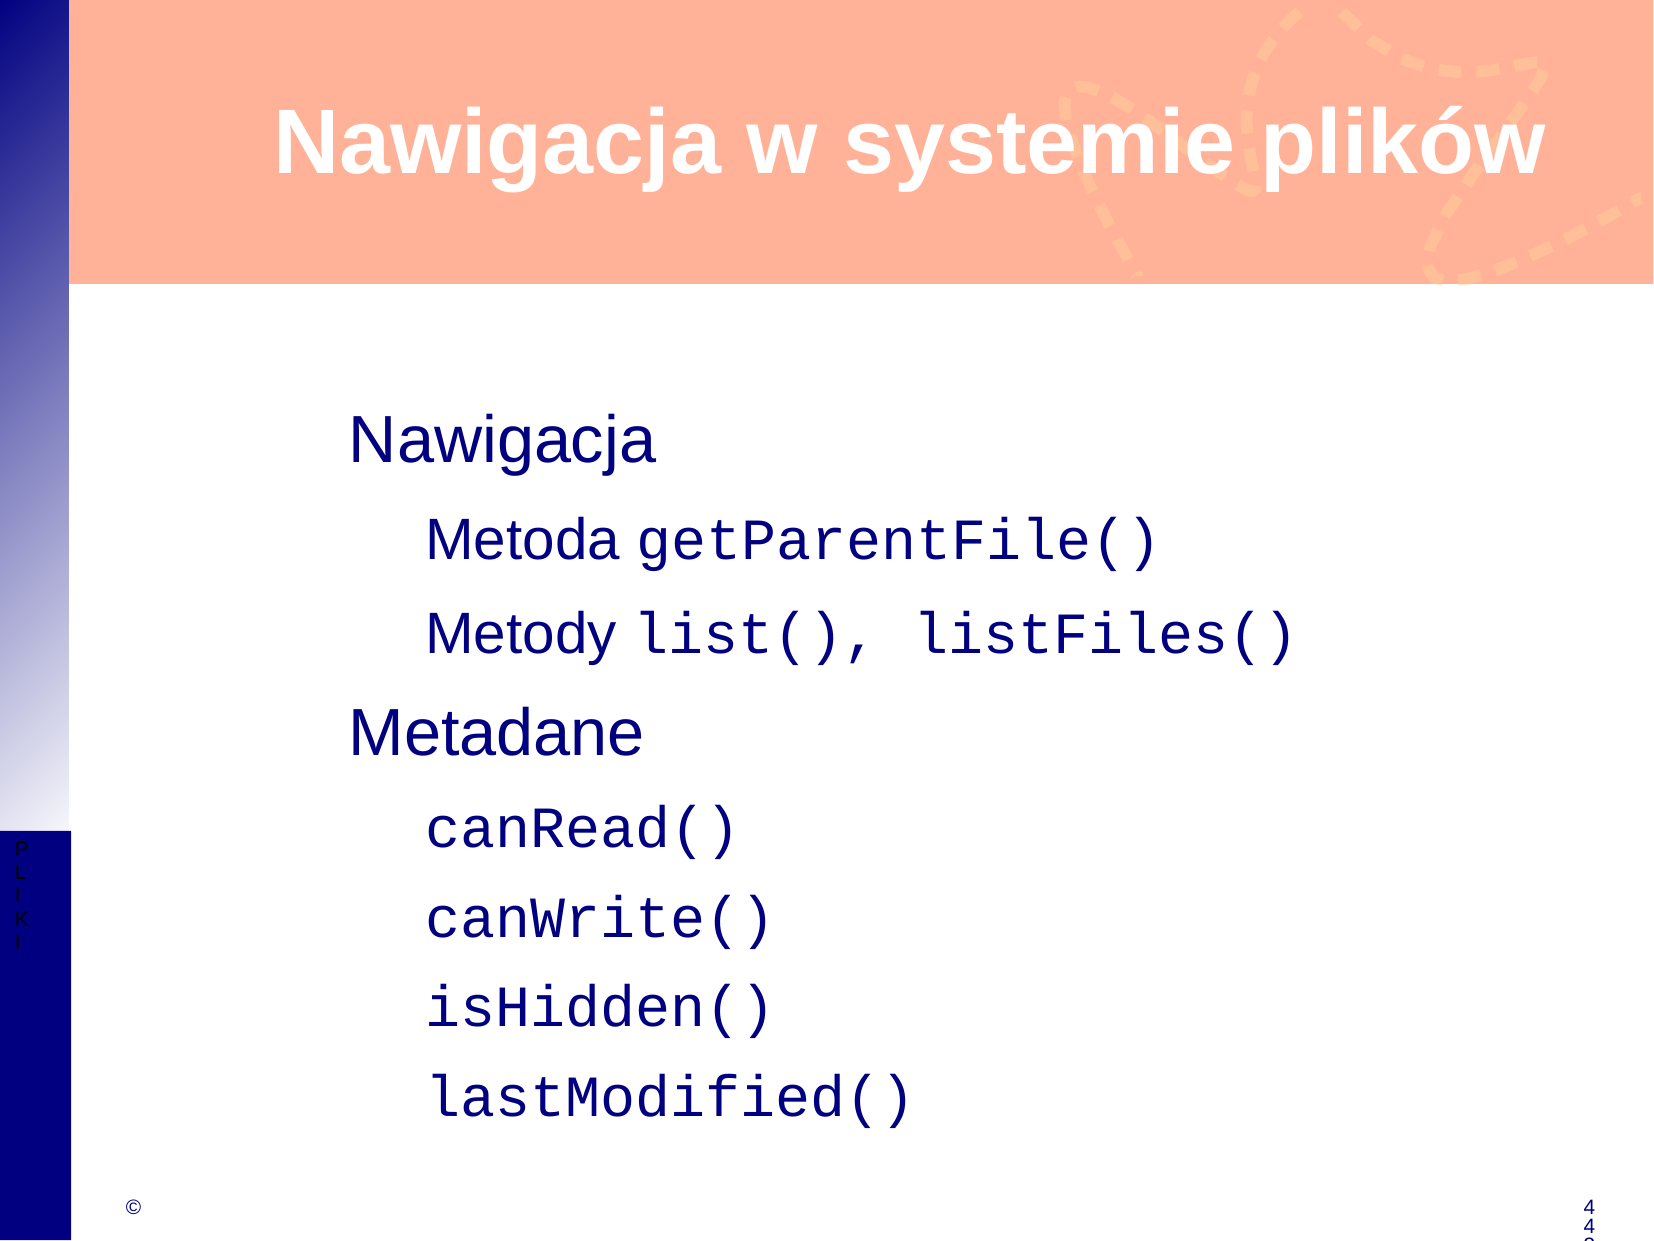

Nawigacja w systemie plików
# Nawigacja
Metoda getParentFile()
Metody list(), listFiles()
Metadane
canRead()
canWrite()
isHidden()
lastModified()
P
L
I
K
I